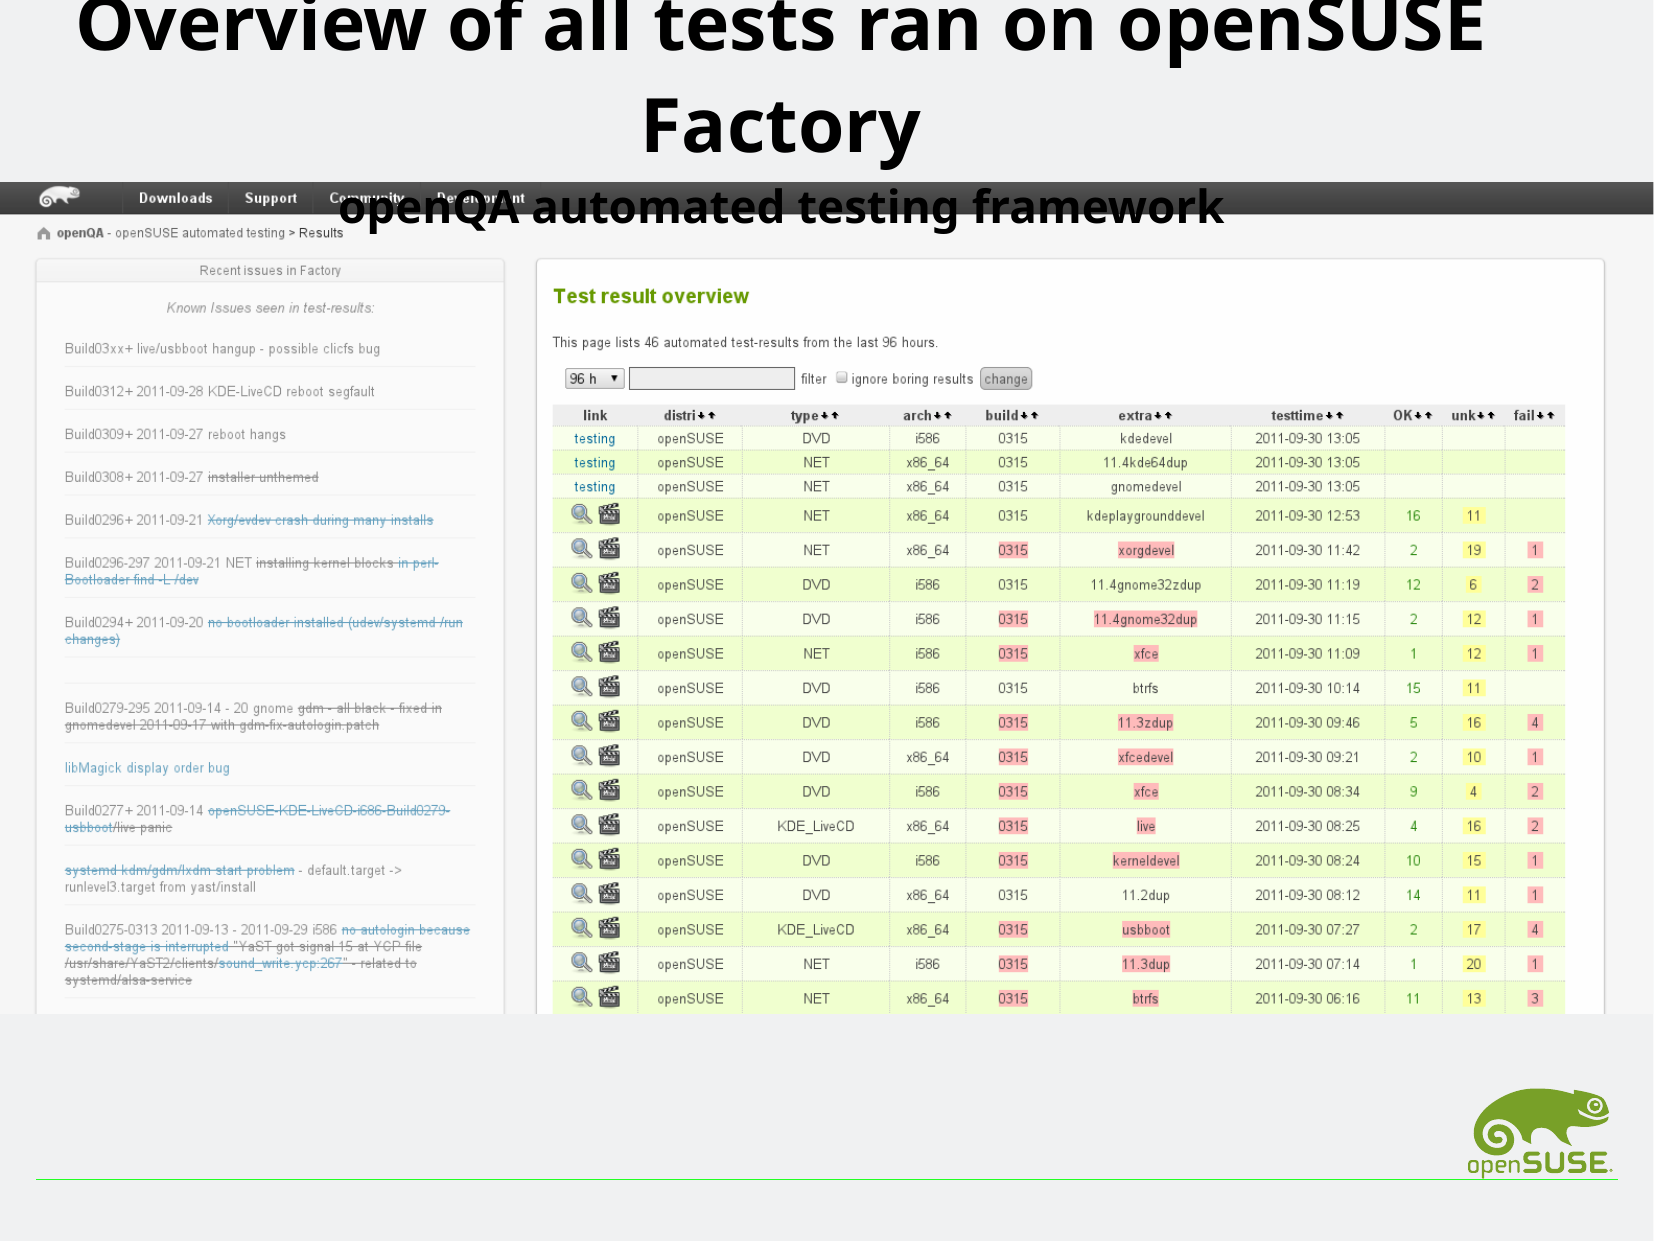

# Overview of all tests ran on openSUSE Factory openQA automated testing framework